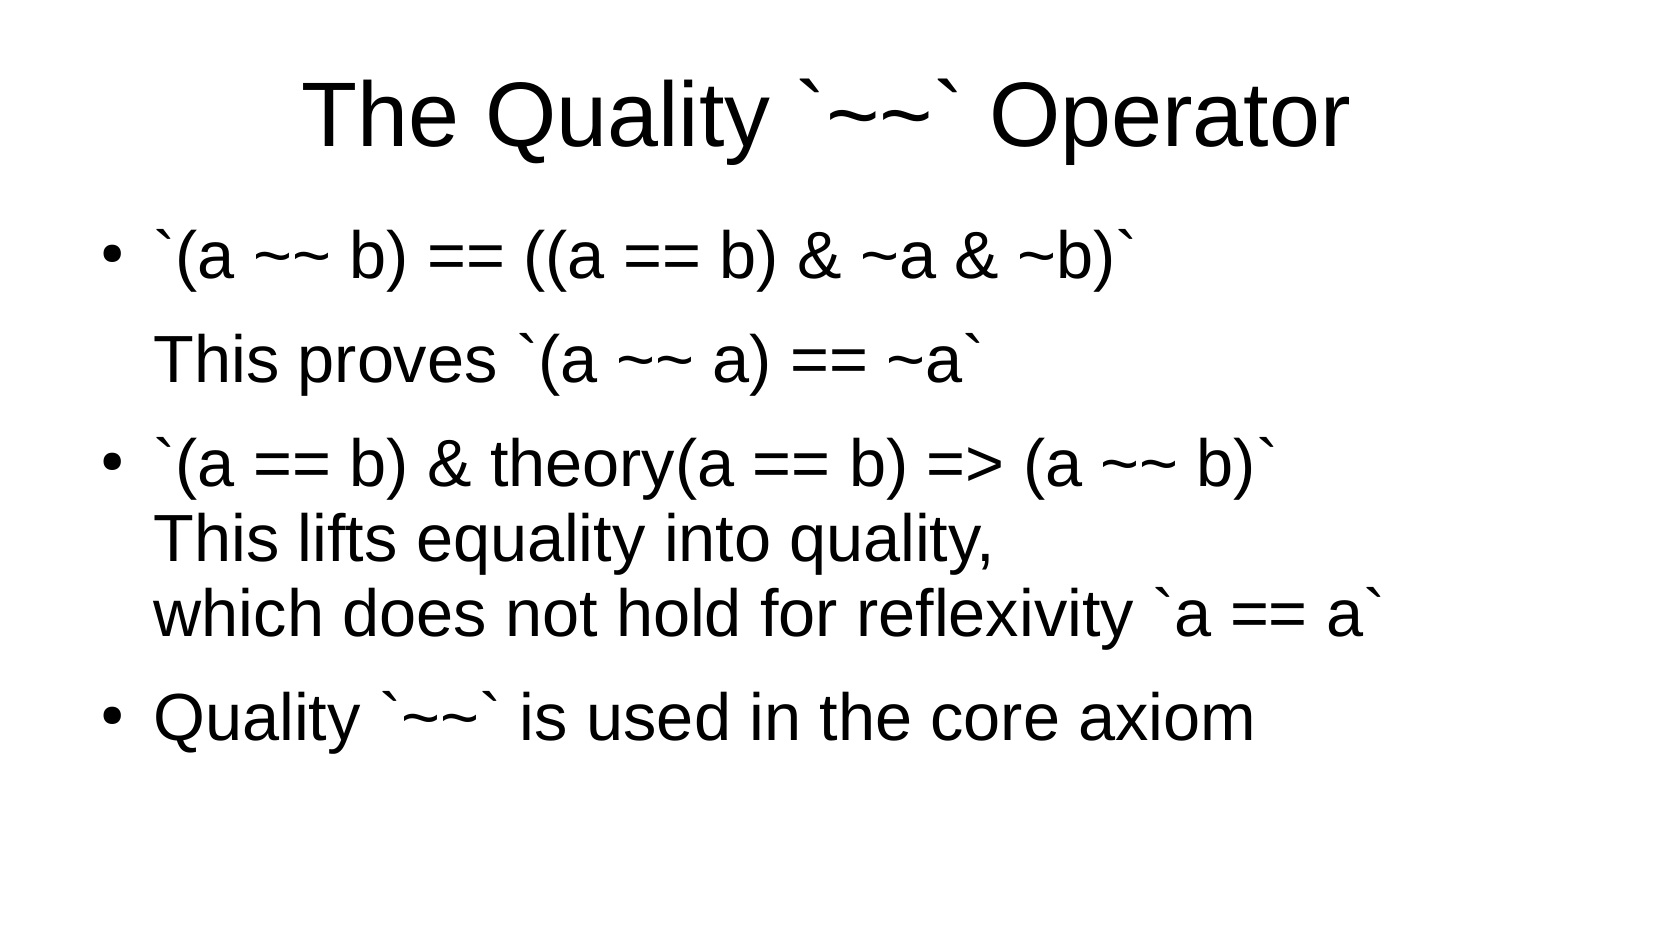

# The Quality `~~` Operator
`(a ~~ b) == ((a == b) & ~a & ~b)`
This proves `(a ~~ a) == ~a`
`(a == b) & theory(a == b) => (a ~~ b)`
This lifts equality into quality,
which does not hold for reflexivity `a == a`
Quality `~~` is used in the core axiom